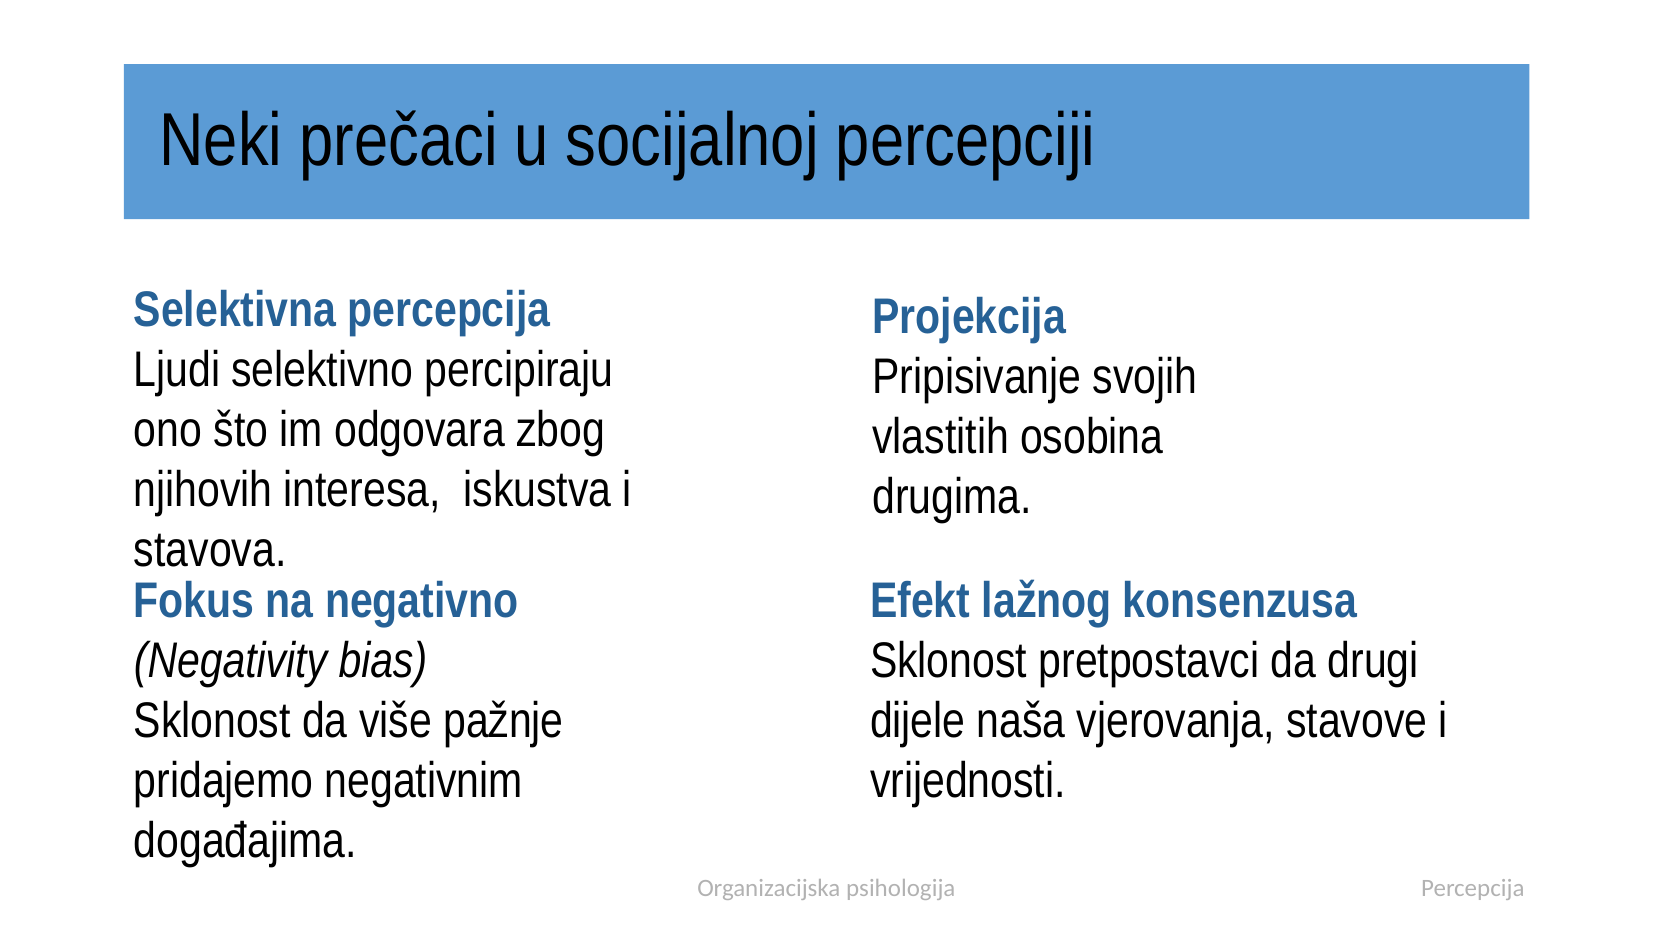

Neki prečaci u socijalnoj percepciji
Selektivna percepcija
Ljudi selektivno percipiraju ono što im odgovara zbog njihovih interesa, iskustva i stavova.
Projekcija
Pripisivanje svojih vlastitih osobina drugima.
Fokus na negativno
(Negativity bias)
Sklonost da više pažnje pridajemo negativnim događajima.
Efekt lažnog konsenzusa
Sklonost pretpostavci da drugi dijele naša vjerovanja, stavove i vrijednosti.
Organizacijska psihologija
Percepcija